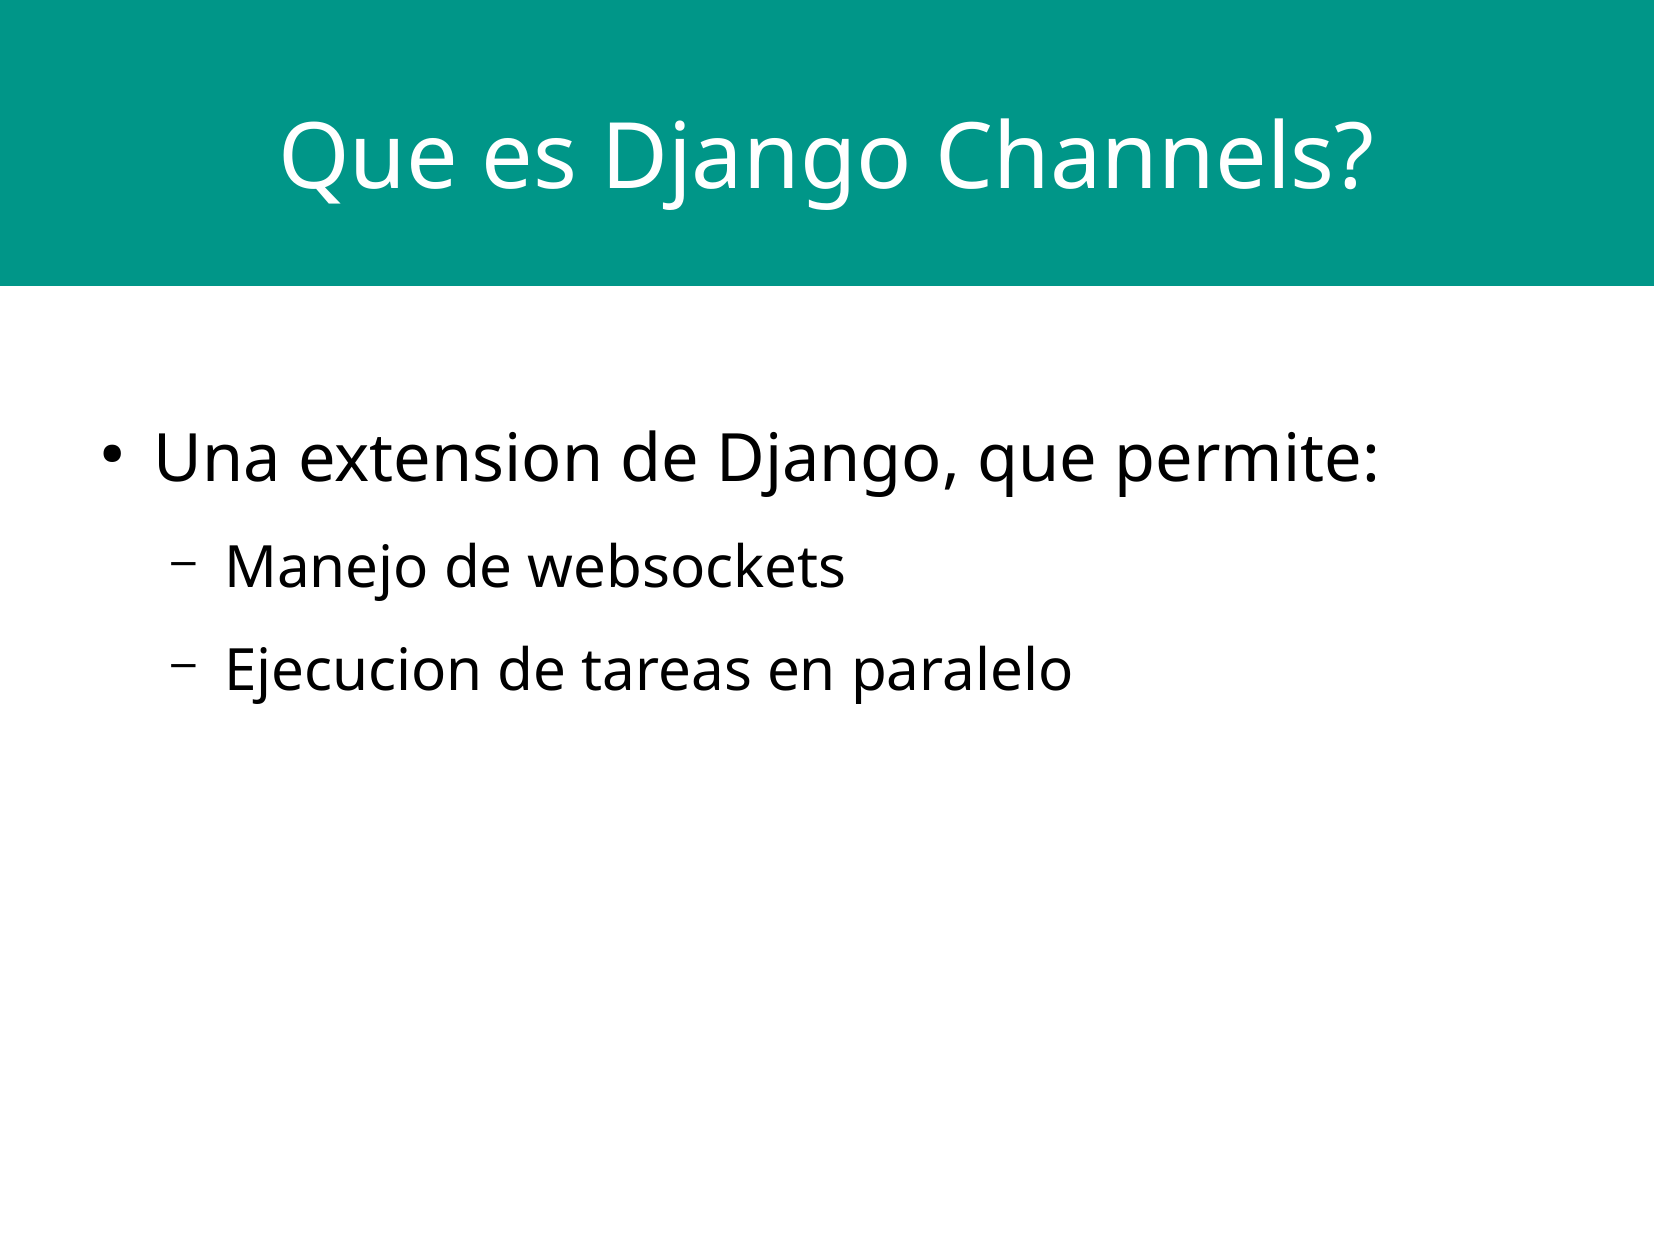

# Que es Django Channels?
Una extension de Django, que permite:
Manejo de websockets
Ejecucion de tareas en paralelo